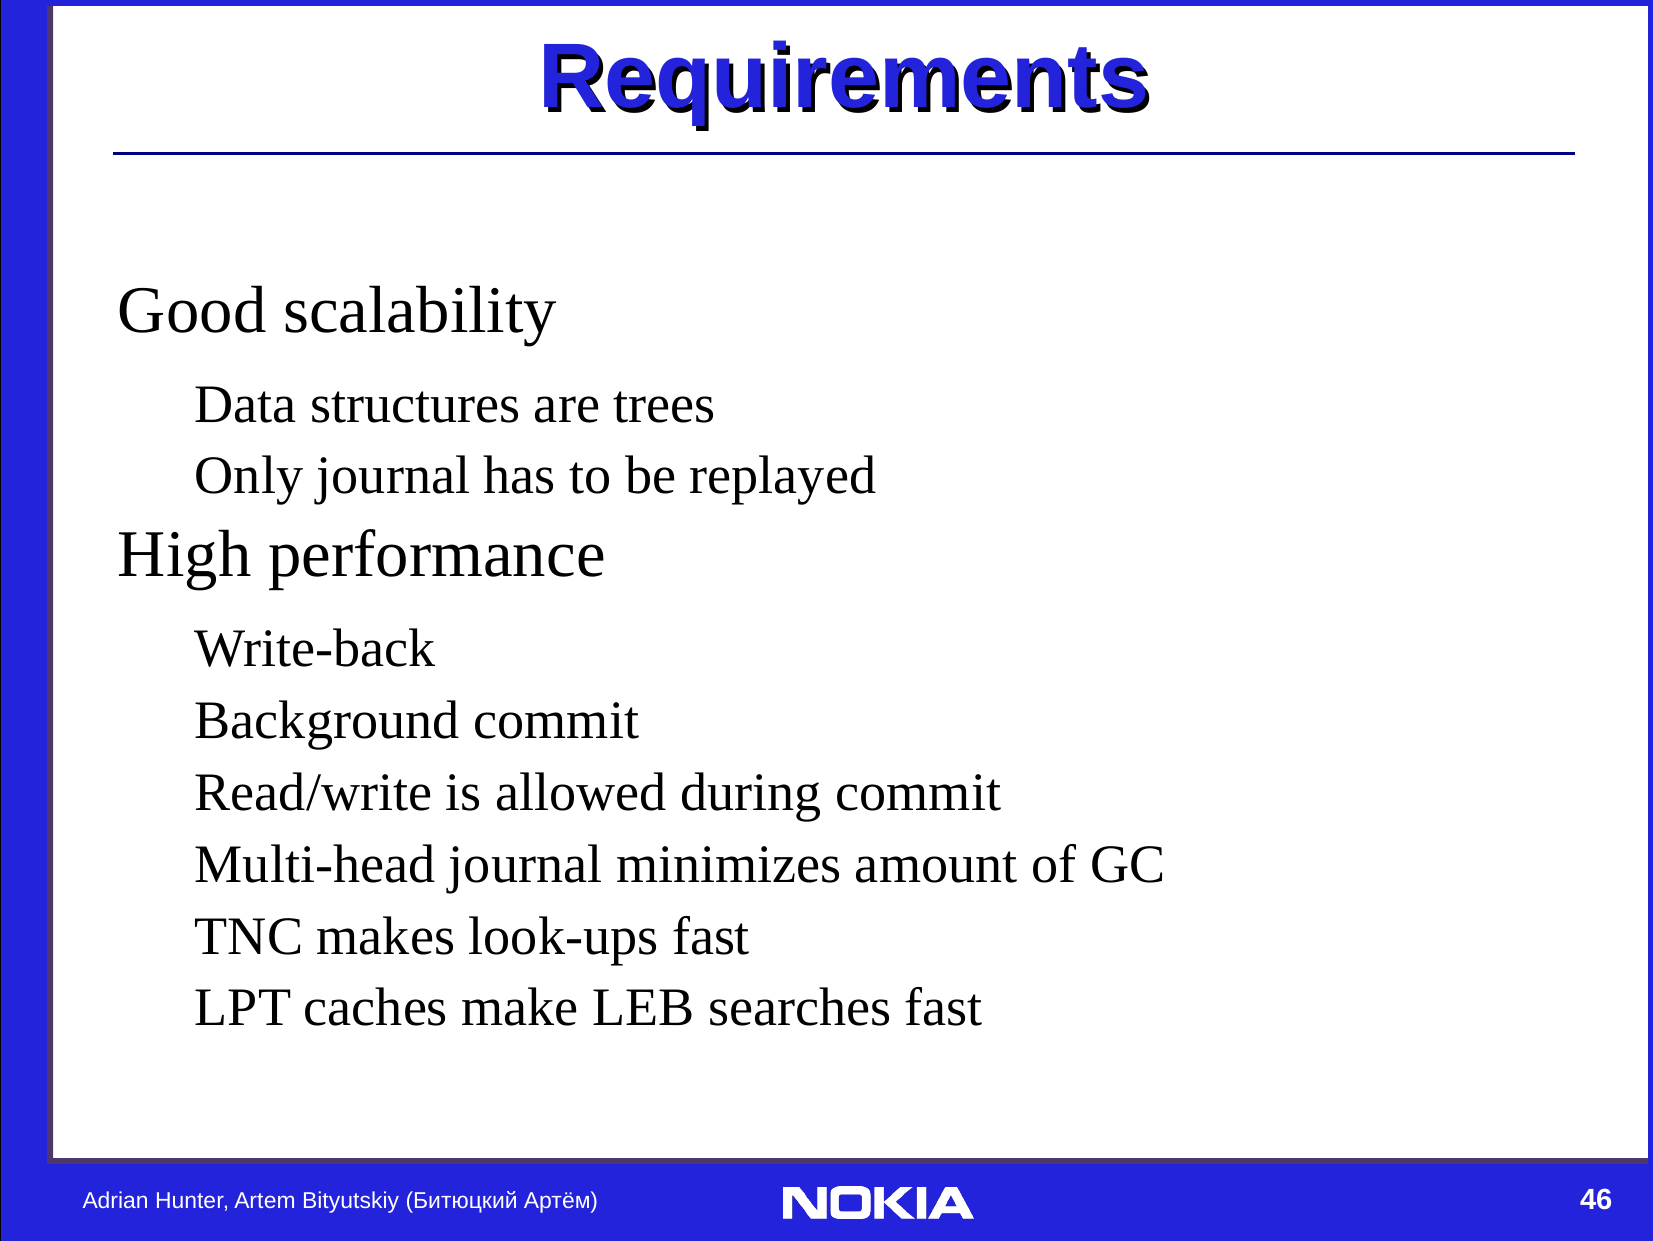

# Requirements
Good scalability
Data structures are trees
Only journal has to be replayed
High performance
Write-back
Background commit
Read/write is allowed during commit
Multi-head journal minimizes amount of GC
TNC makes look-ups fast
LPT caches make LEB searches fast
46